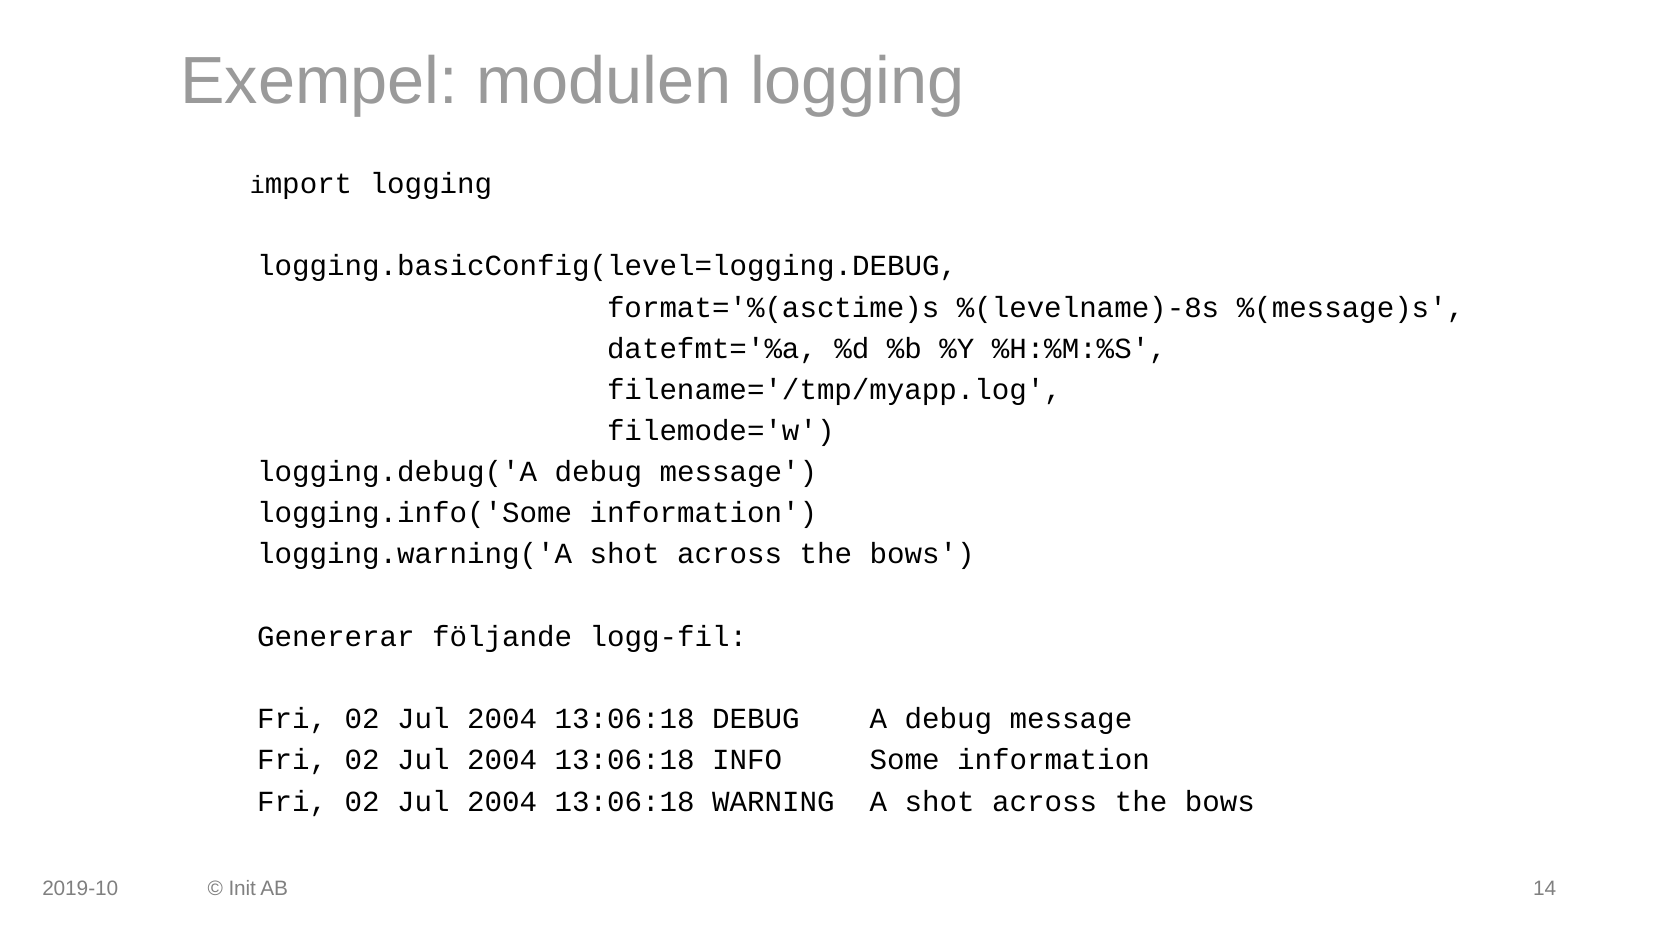

Exempel: modulen logging
 import logging
logging.basicConfig(level=logging.DEBUG,
 format='%(asctime)s %(levelname)-8s %(message)s',
 datefmt='%a, %d %b %Y %H:%M:%S',
 filename='/tmp/myapp.log',
 filemode='w')
logging.debug('A debug message')
logging.info('Some information')
logging.warning('A shot across the bows')
Genererar följande logg-fil:
Fri, 02 Jul 2004 13:06:18 DEBUG A debug message
Fri, 02 Jul 2004 13:06:18 INFO Some information
Fri, 02 Jul 2004 13:06:18 WARNING A shot across the bows
2019-10
© Init AB